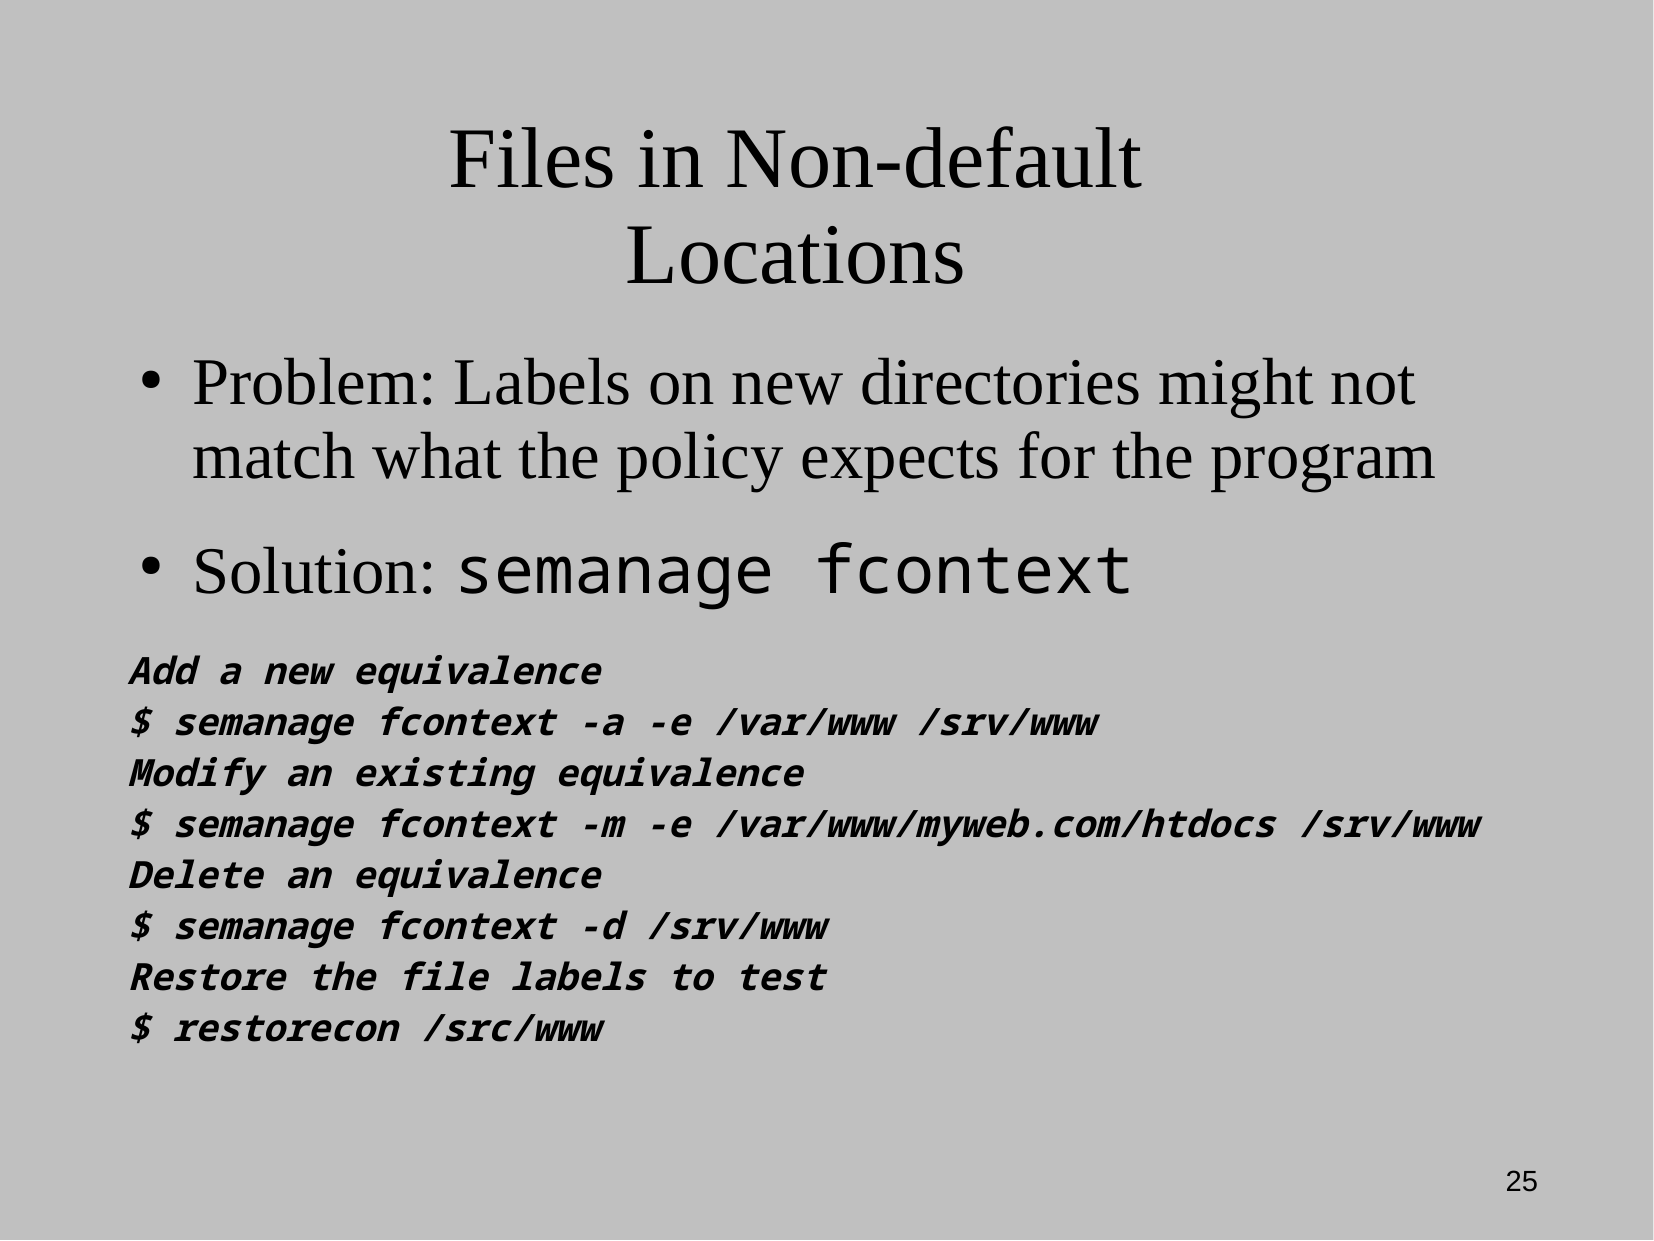

# Files in Non-default Locations
Problem: Labels on new directories might not match what the policy expects for the program
Solution: semanage fcontext
Add a new equivalence
$ semanage fcontext -a -e /var/www /srv/www
Modify an existing equivalence
$ semanage fcontext -m -e /var/www/myweb.com/htdocs /srv/www
Delete an equivalence
$ semanage fcontext -d /srv/www
Restore the file labels to test
$ restorecon /src/www